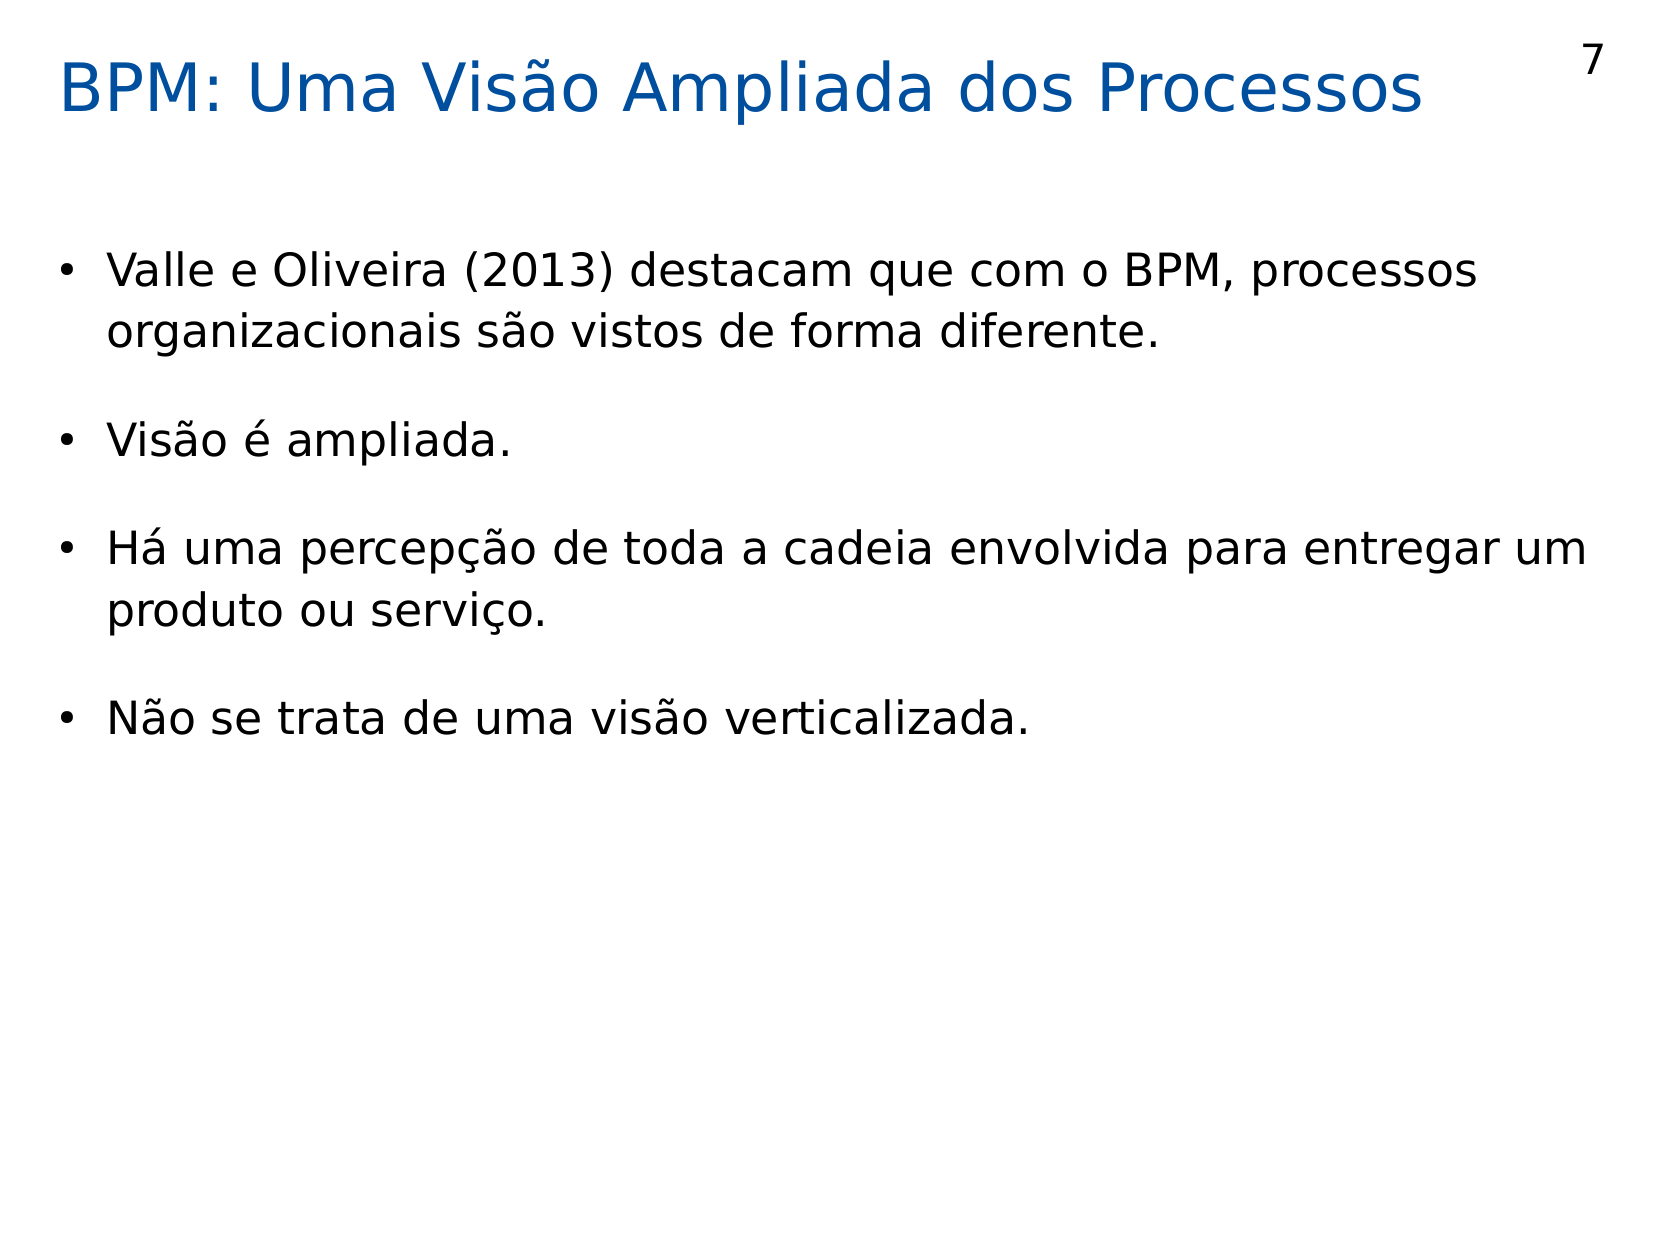

# BPM: Uma Visão Ampliada dos Processos
7
Valle e Oliveira (2013) destacam que com o BPM, processos organizacionais são vistos de forma diferente.
Visão é ampliada.
Há uma percepção de toda a cadeia envolvida para entregar um produto ou serviço.
Não se trata de uma visão verticalizada.